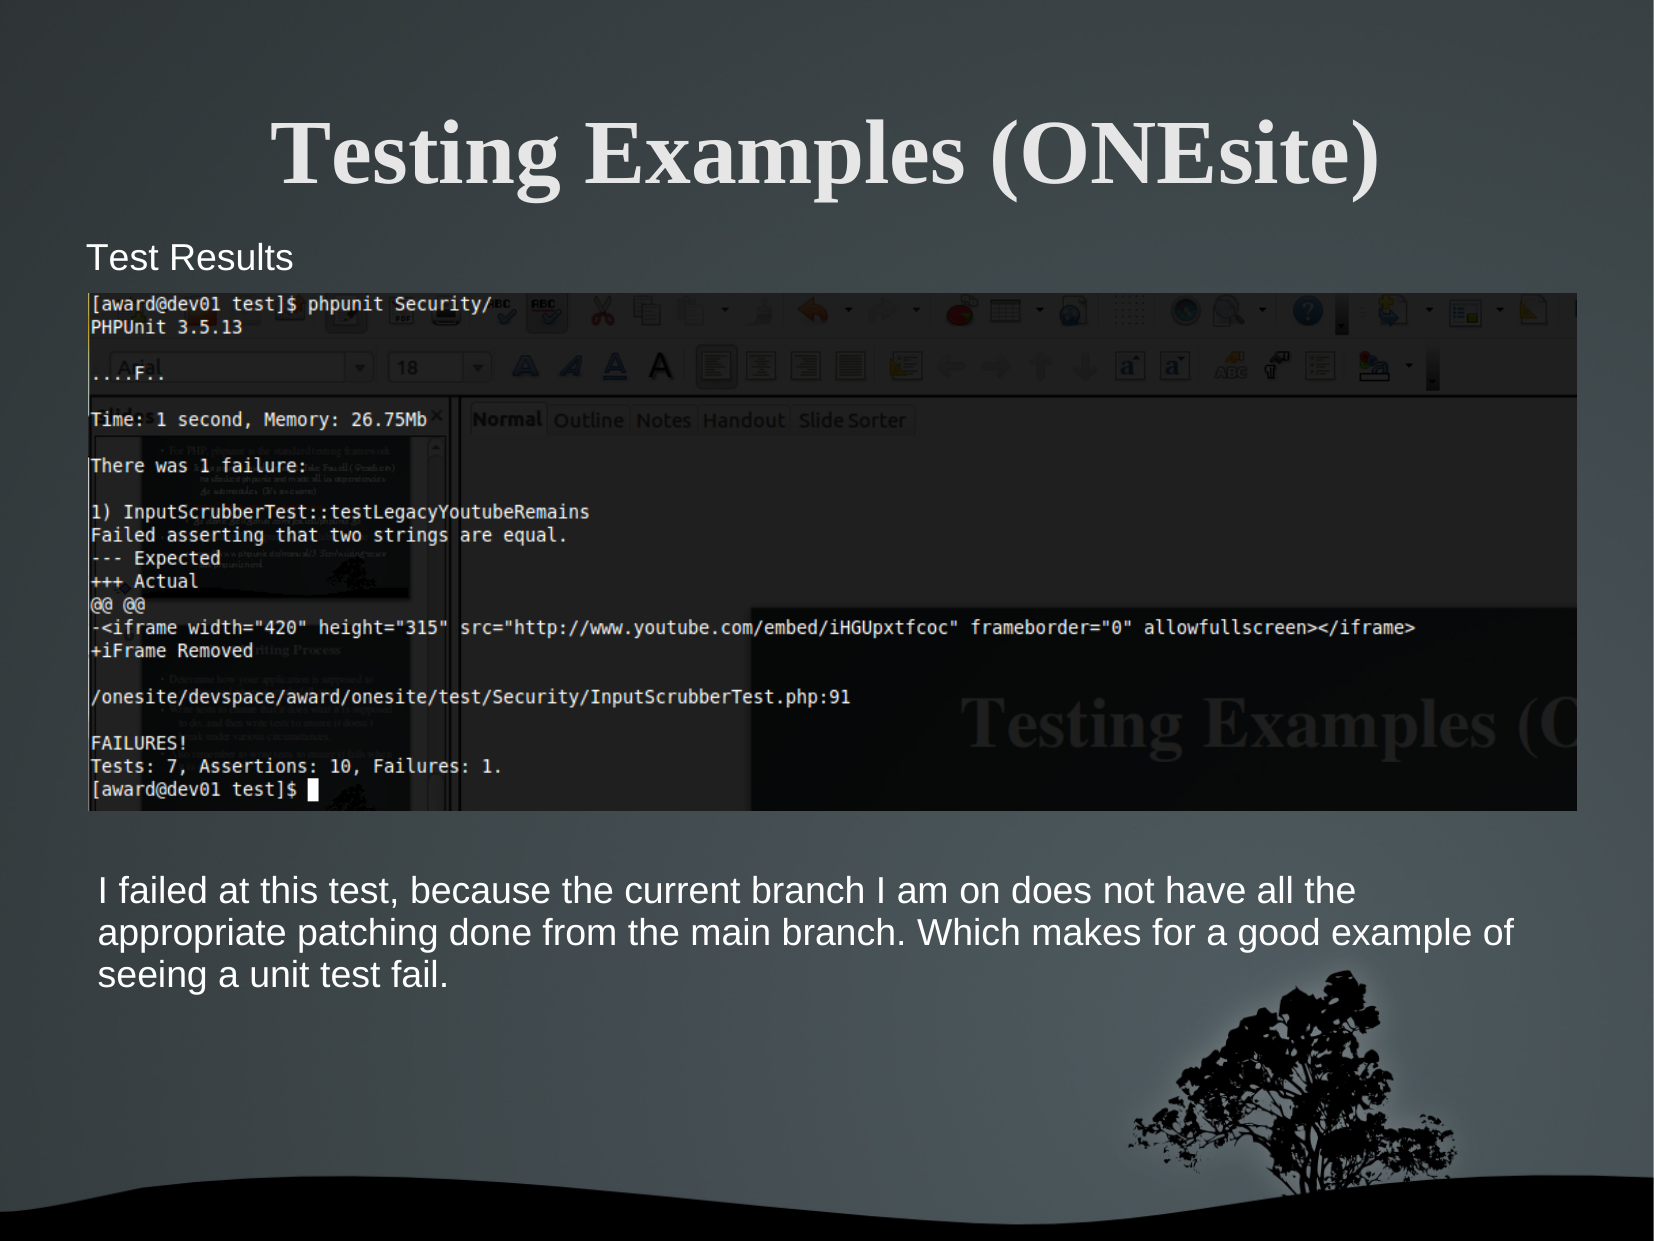

# Testing Examples (ONEsite)
Test Results
I failed at this test, because the current branch I am on does not have all the appropriate patching done from the main branch. Which makes for a good example of seeing a unit test fail.